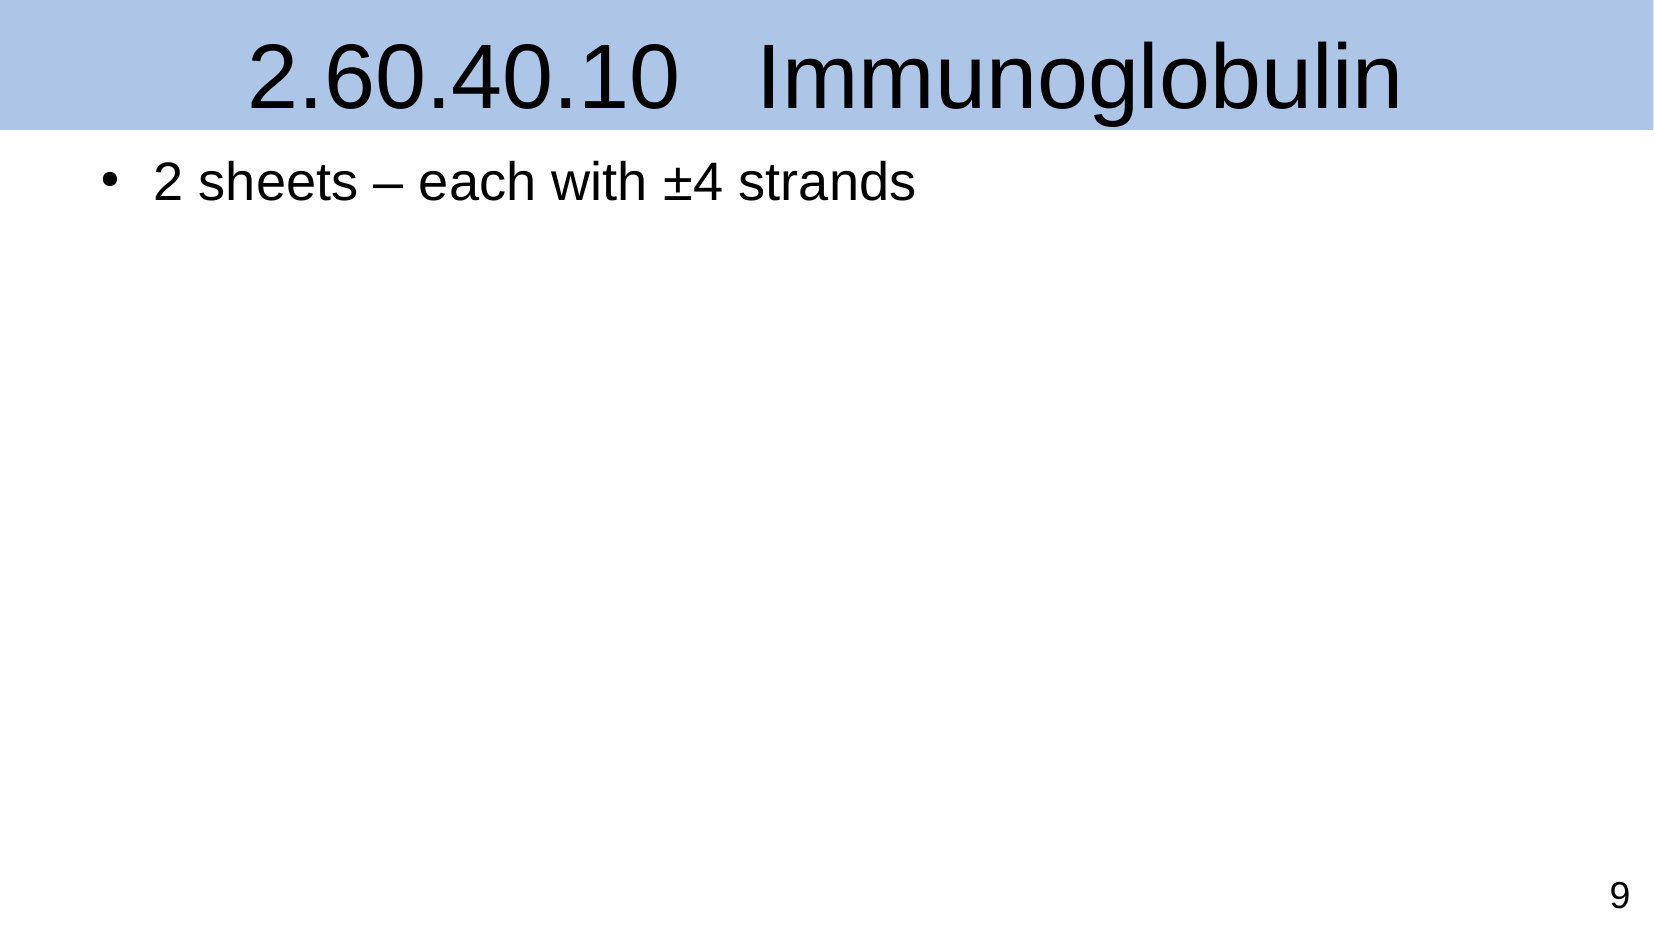

# 2.60.40.10 Immunoglobulin
2 sheets – each with ±4 strands